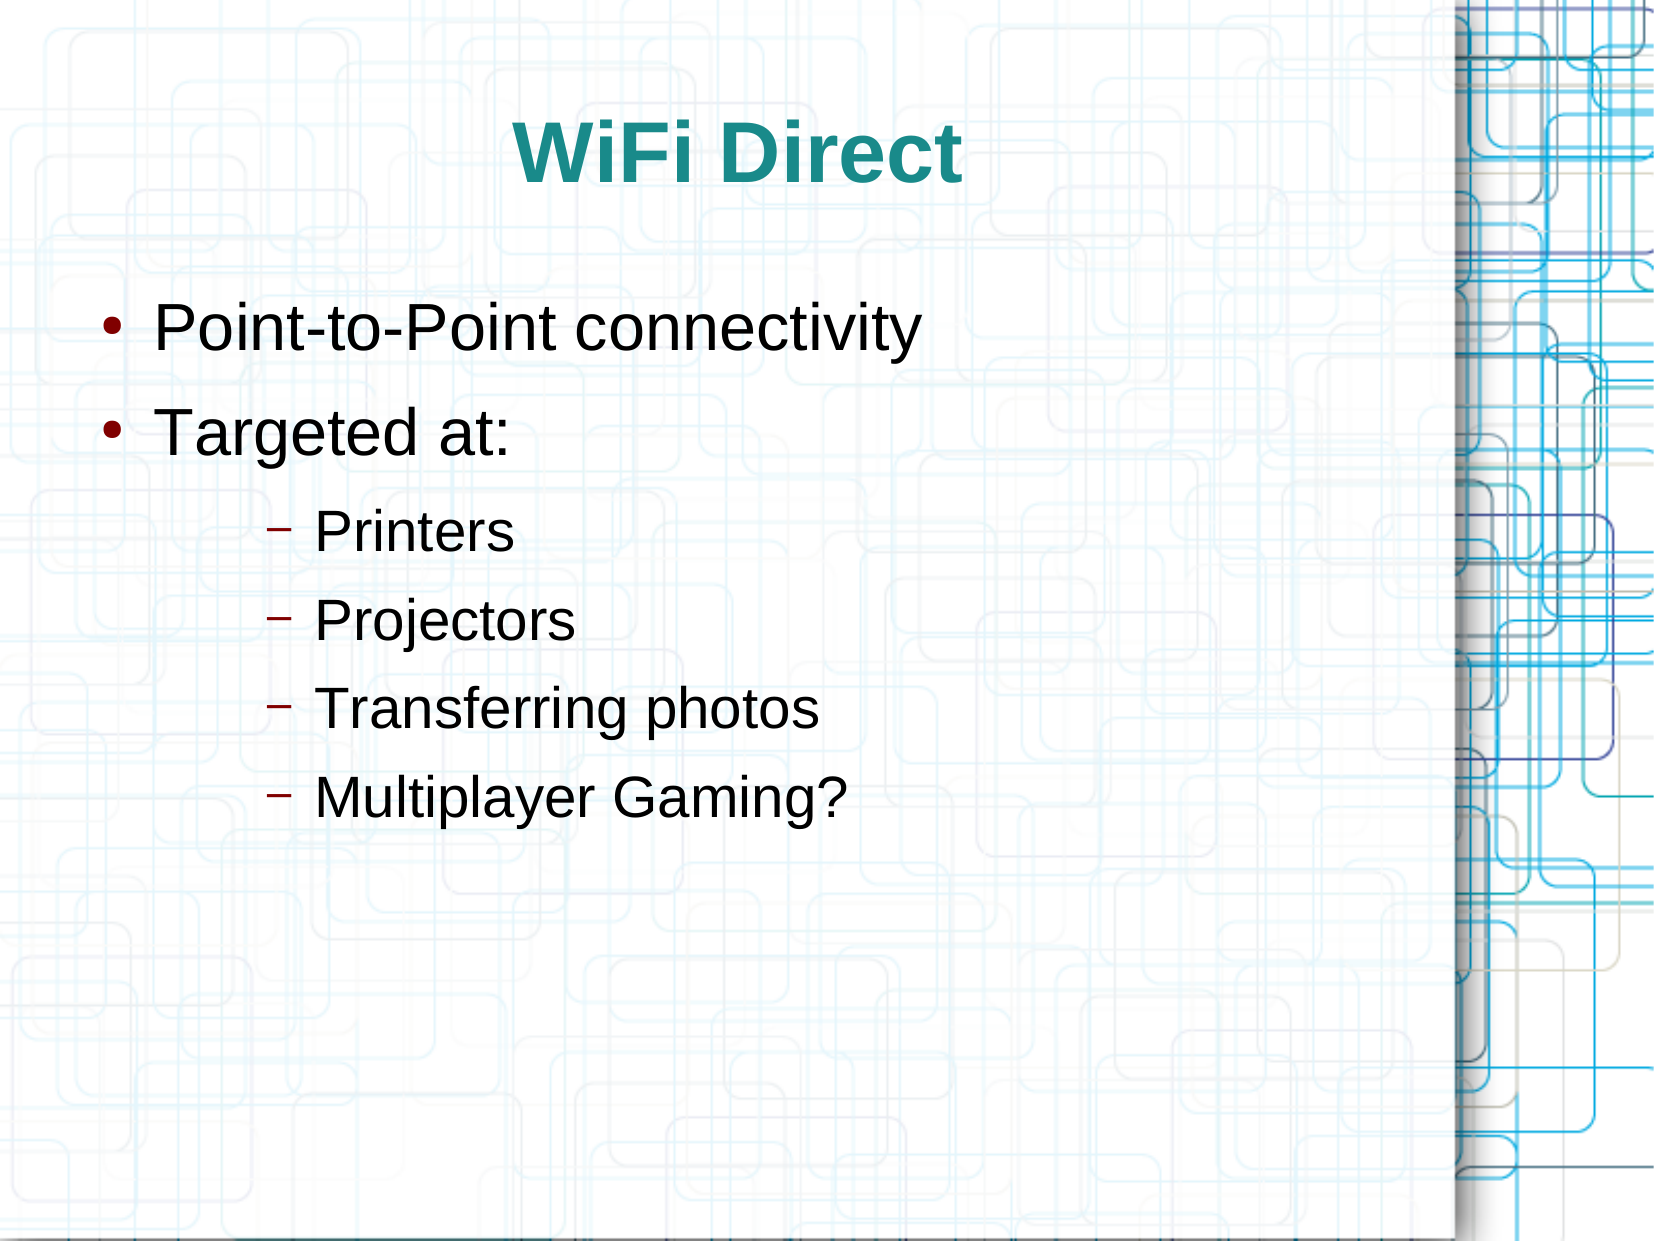

# WiFi Direct
Point-to-Point connectivity
Targeted at:
Printers
Projectors
Transferring photos
Multiplayer Gaming?